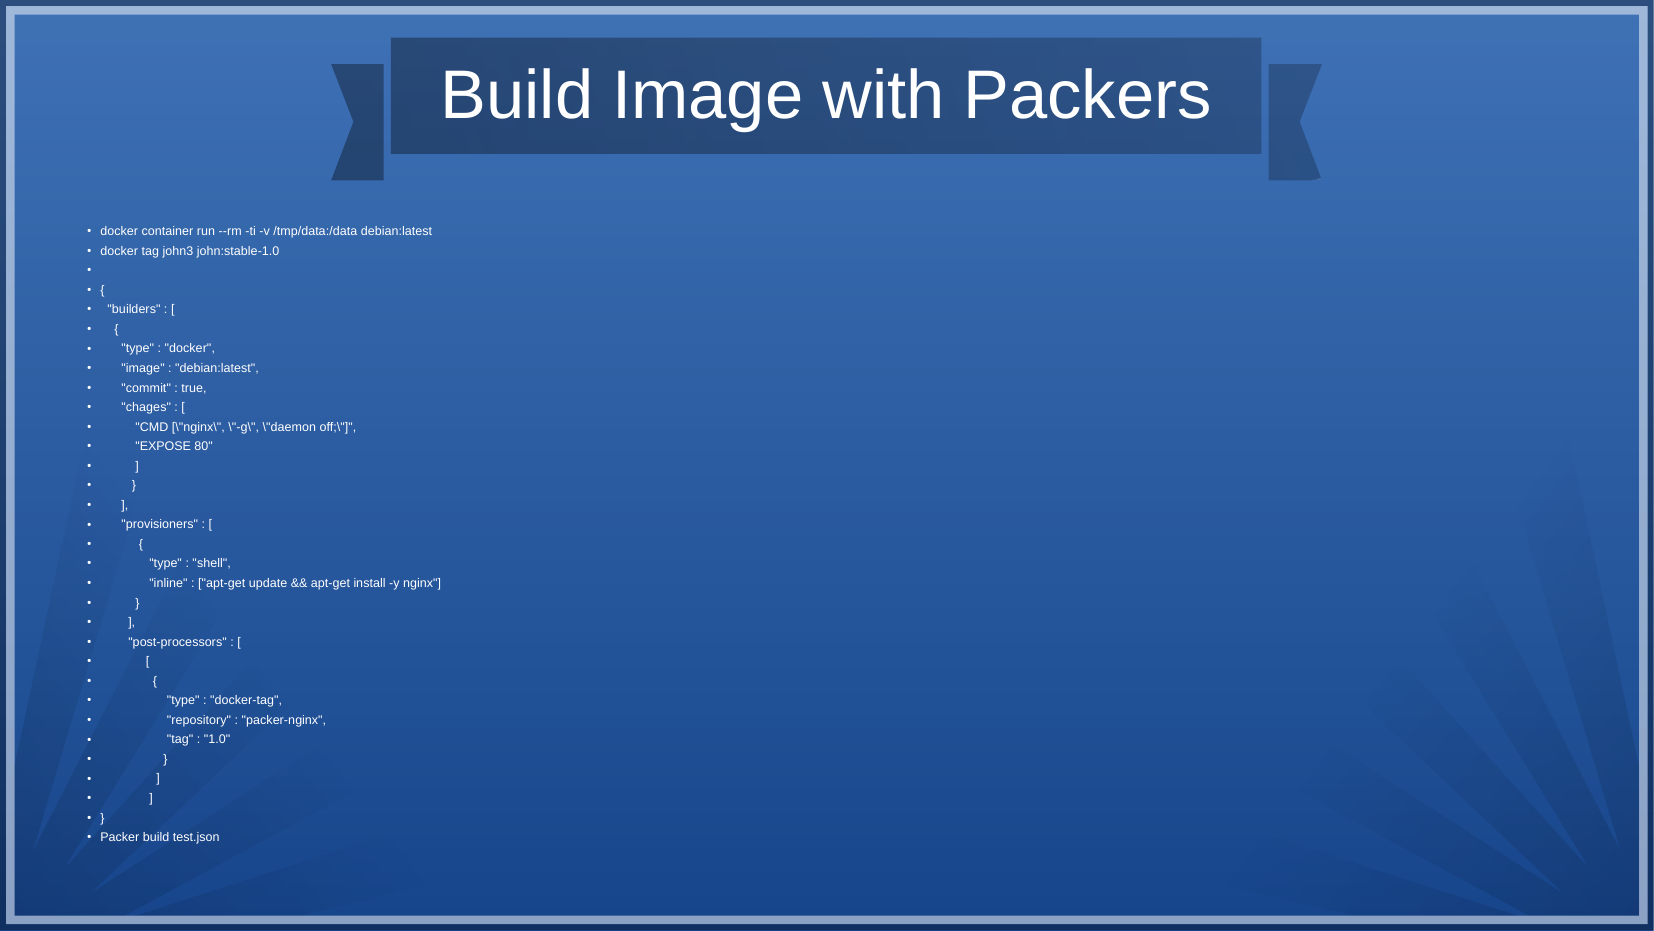

# Build Image with Packers
docker container run --rm -ti -v /tmp/data:/data debian:latest
docker tag john3 john:stable-1.0
{
 "builders" : [
 {
 "type" : "docker",
 "image" : "debian:latest",
 "commit" : true,
 "chages" : [
 "CMD [\"nginx\", \"-g\", \"daemon off;\"]",
 "EXPOSE 80"
 ]
 }
 ],
 "provisioners" : [
 {
 "type" : "shell",
 "inline" : ["apt-get update && apt-get install -y nginx"]
 }
 ],
 "post-processors" : [
 [
 {
 "type" : "docker-tag",
 "repository" : "packer-nginx",
 "tag" : "1.0"
 }
 ]
 ]
}
Packer build test.json